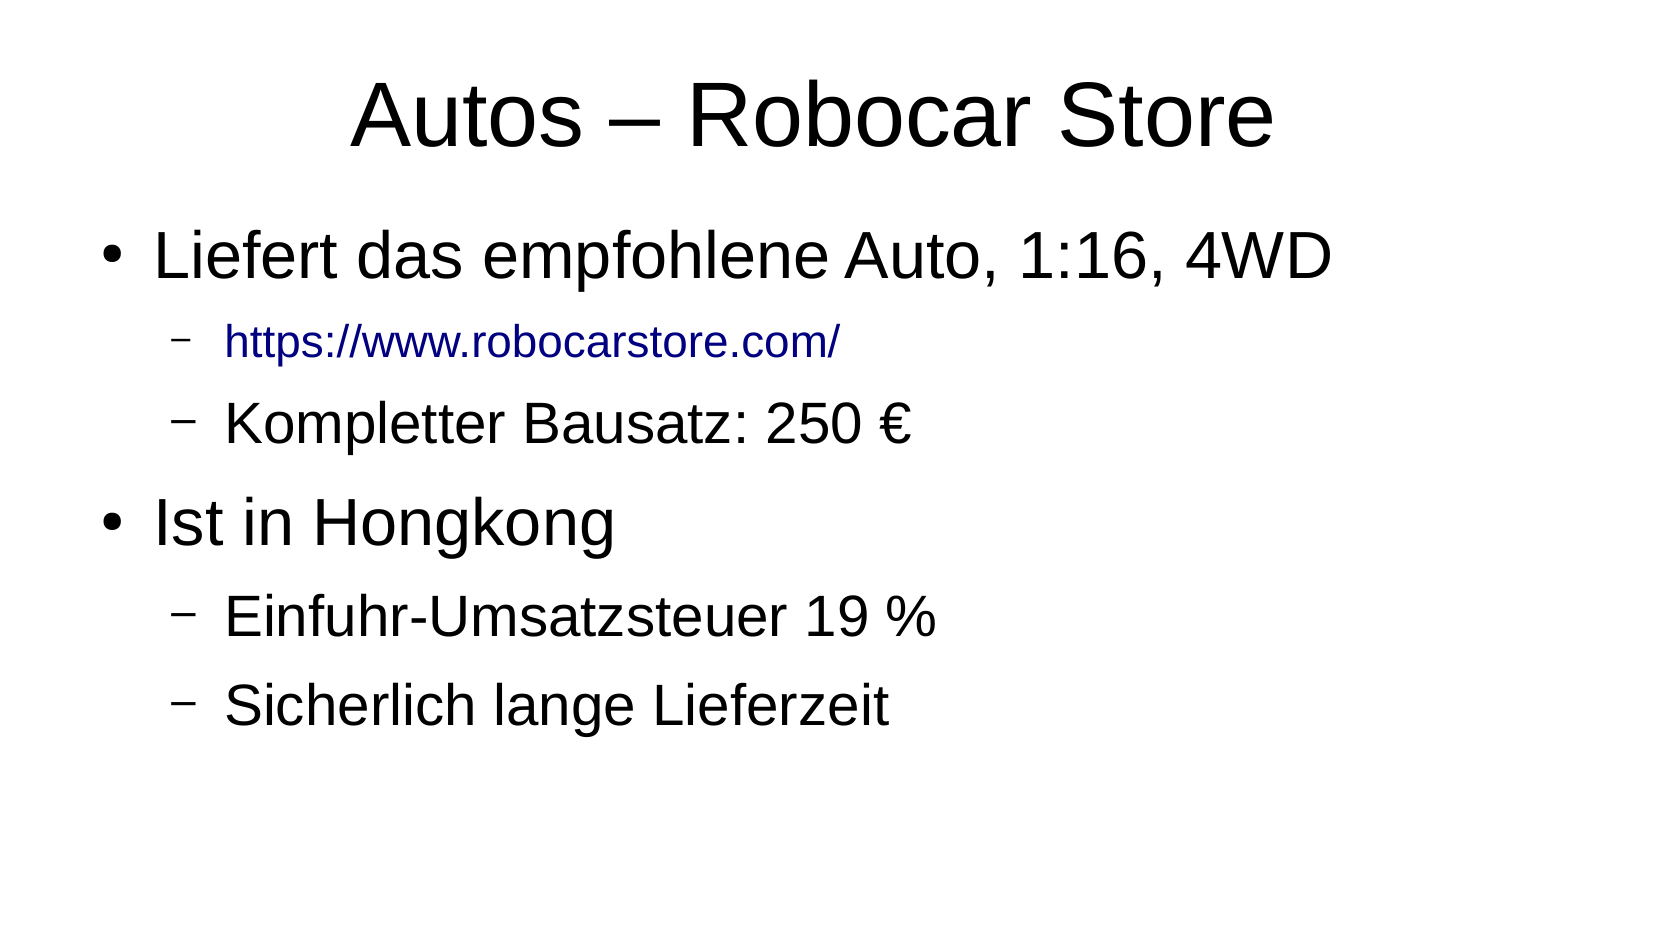

# Autos – Robocar Store
Liefert das empfohlene Auto, 1:16, 4WD
https://www.robocarstore.com/
Kompletter Bausatz: 250 €
Ist in Hongkong
Einfuhr-Umsatzsteuer 19 %
Sicherlich lange Lieferzeit